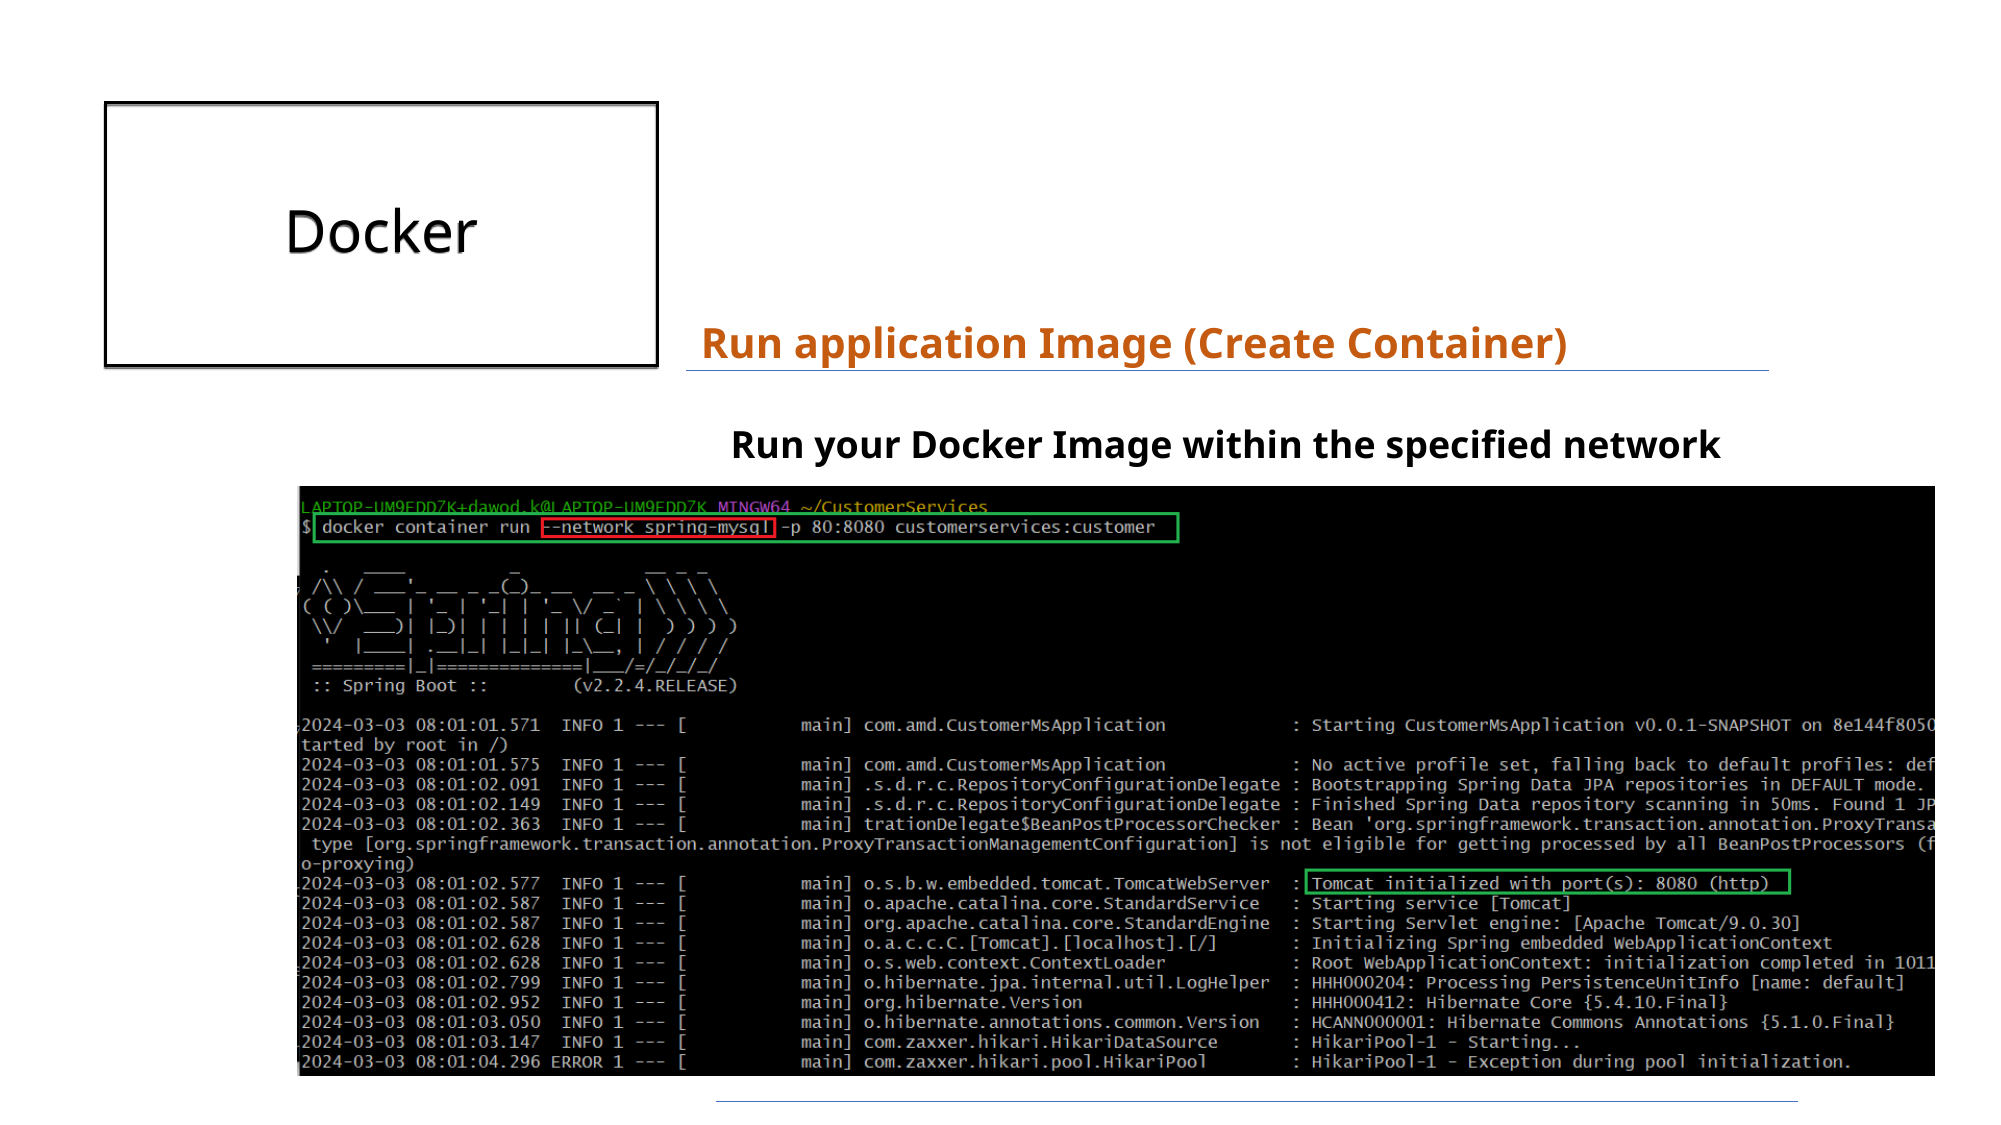

# Docker
Run application Image (Create Container)
Run your Docker Image within the specified network